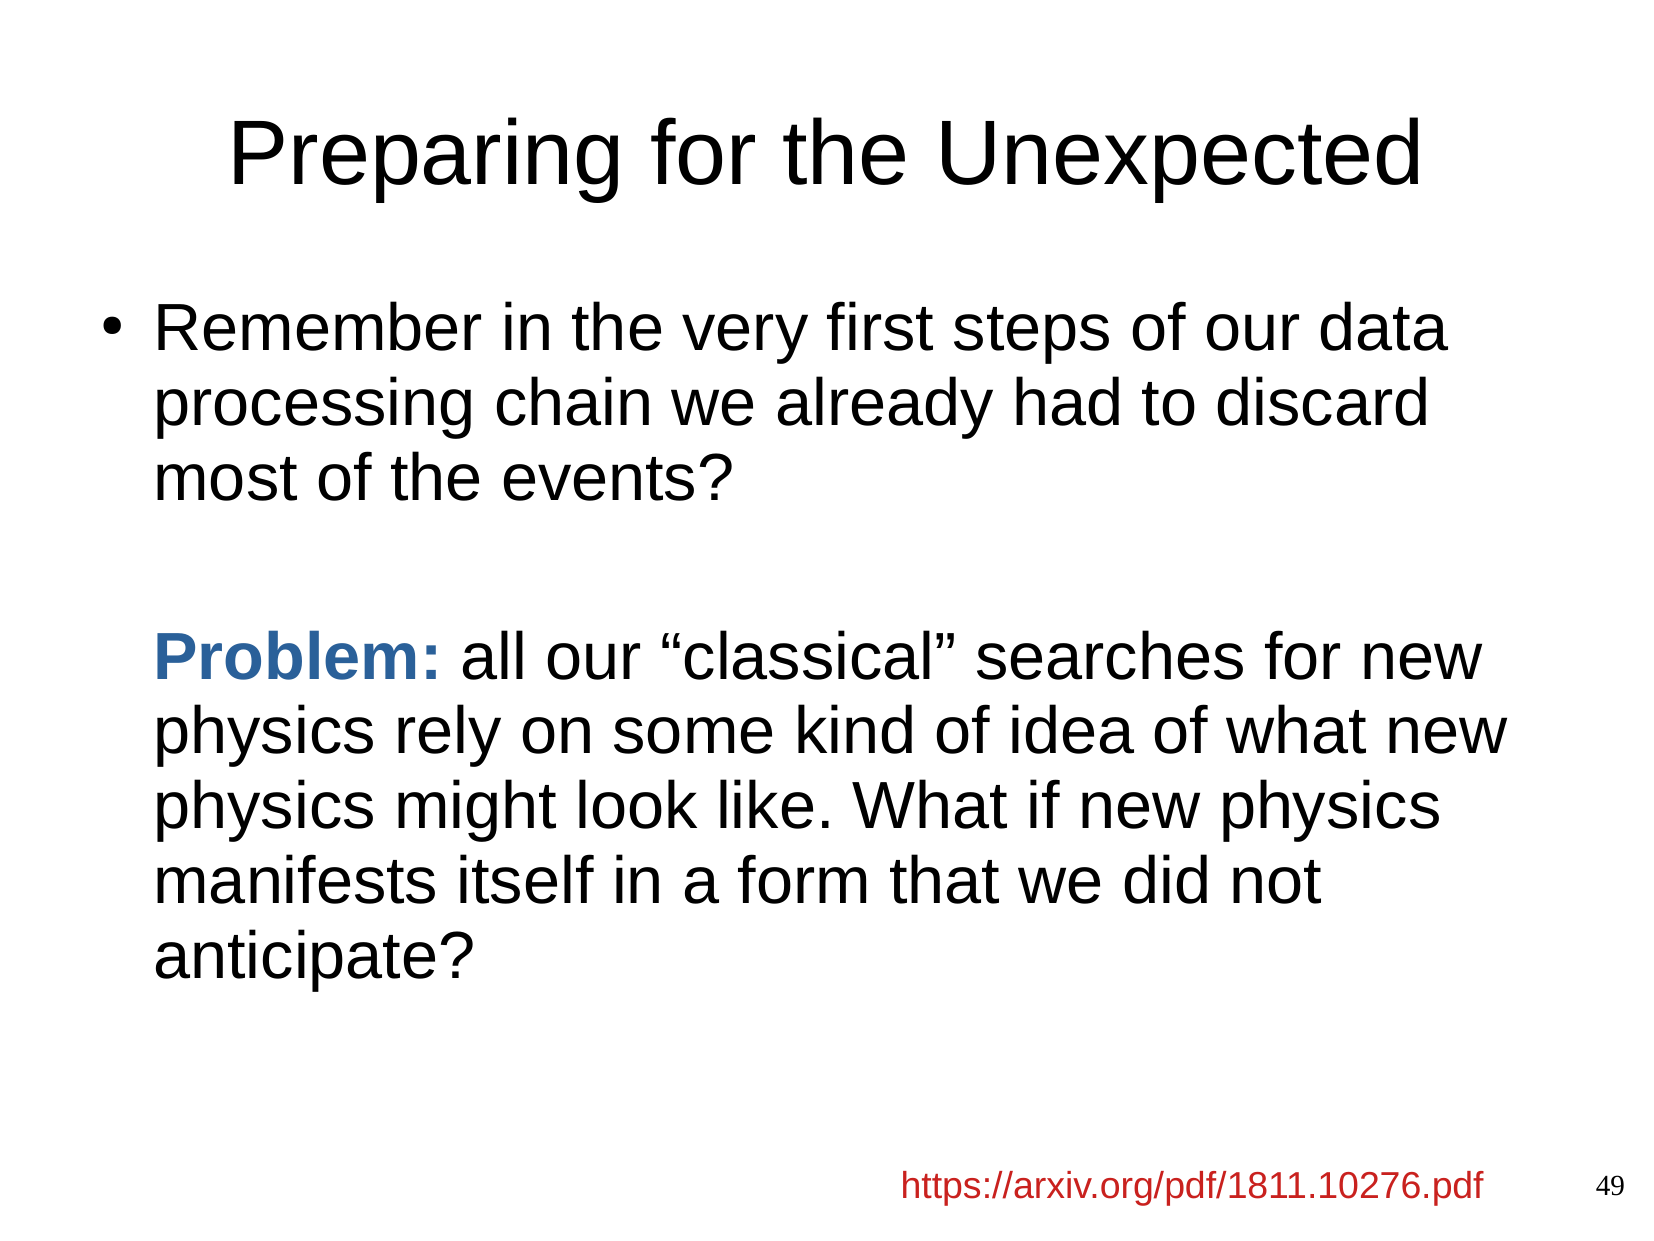

# Preparing for the Unexpected
Remember in the very first steps of our data processing chain we already had to discard most of the events?
Problem: all our “classical” searches for new physics rely on some kind of idea of what new physics might look like. What if new physics manifests itself in a form that we did not anticipate?
https://arxiv.org/pdf/1811.10276.pdf
49